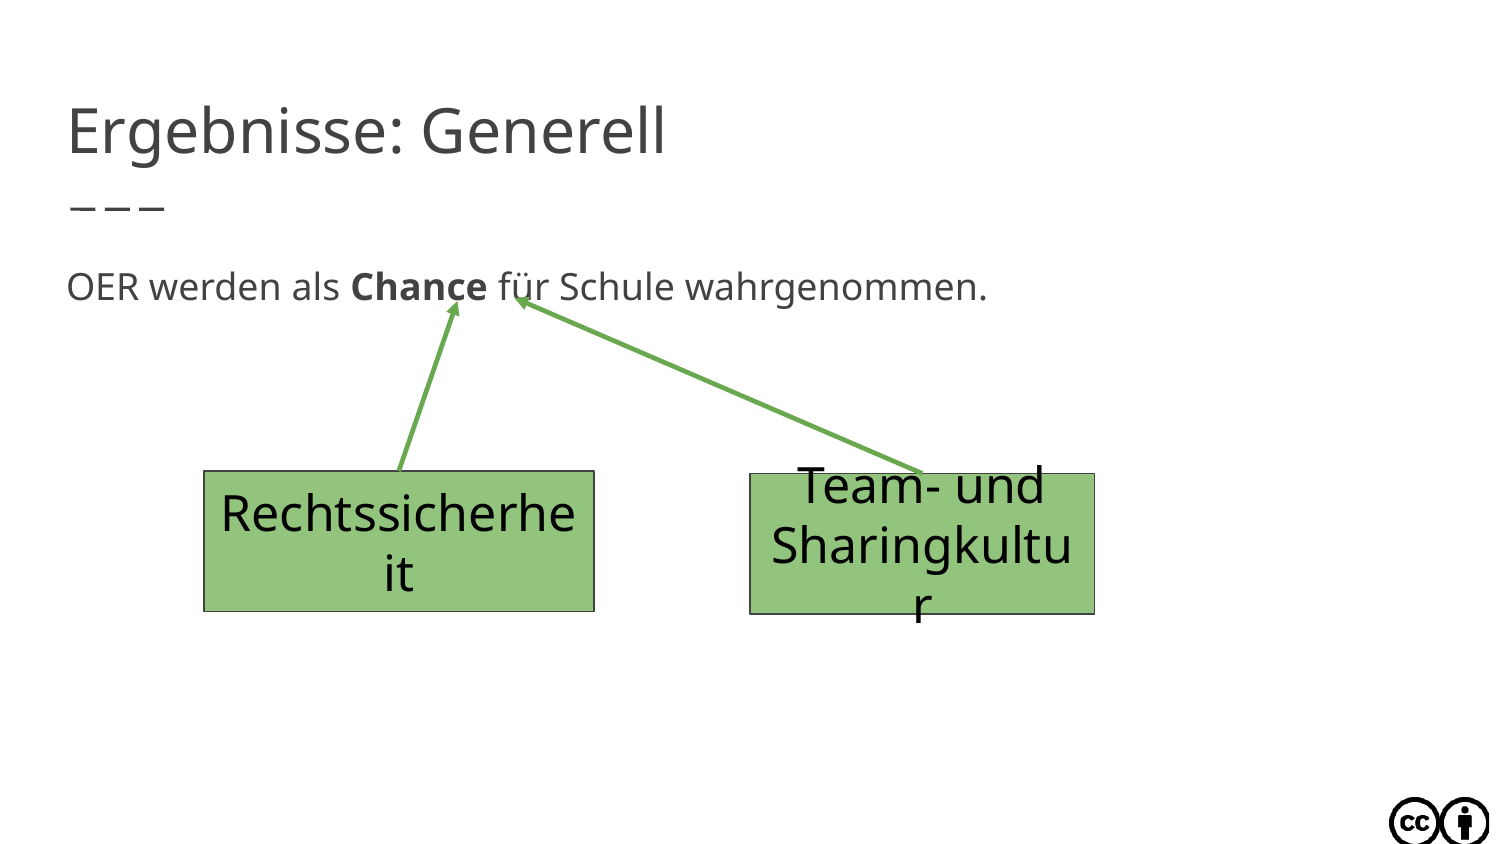

# Ergebnisse: Generell
OER werden als Chance für Schule wahrgenommen.
Rechtssicherheit
Team- und Sharingkultur